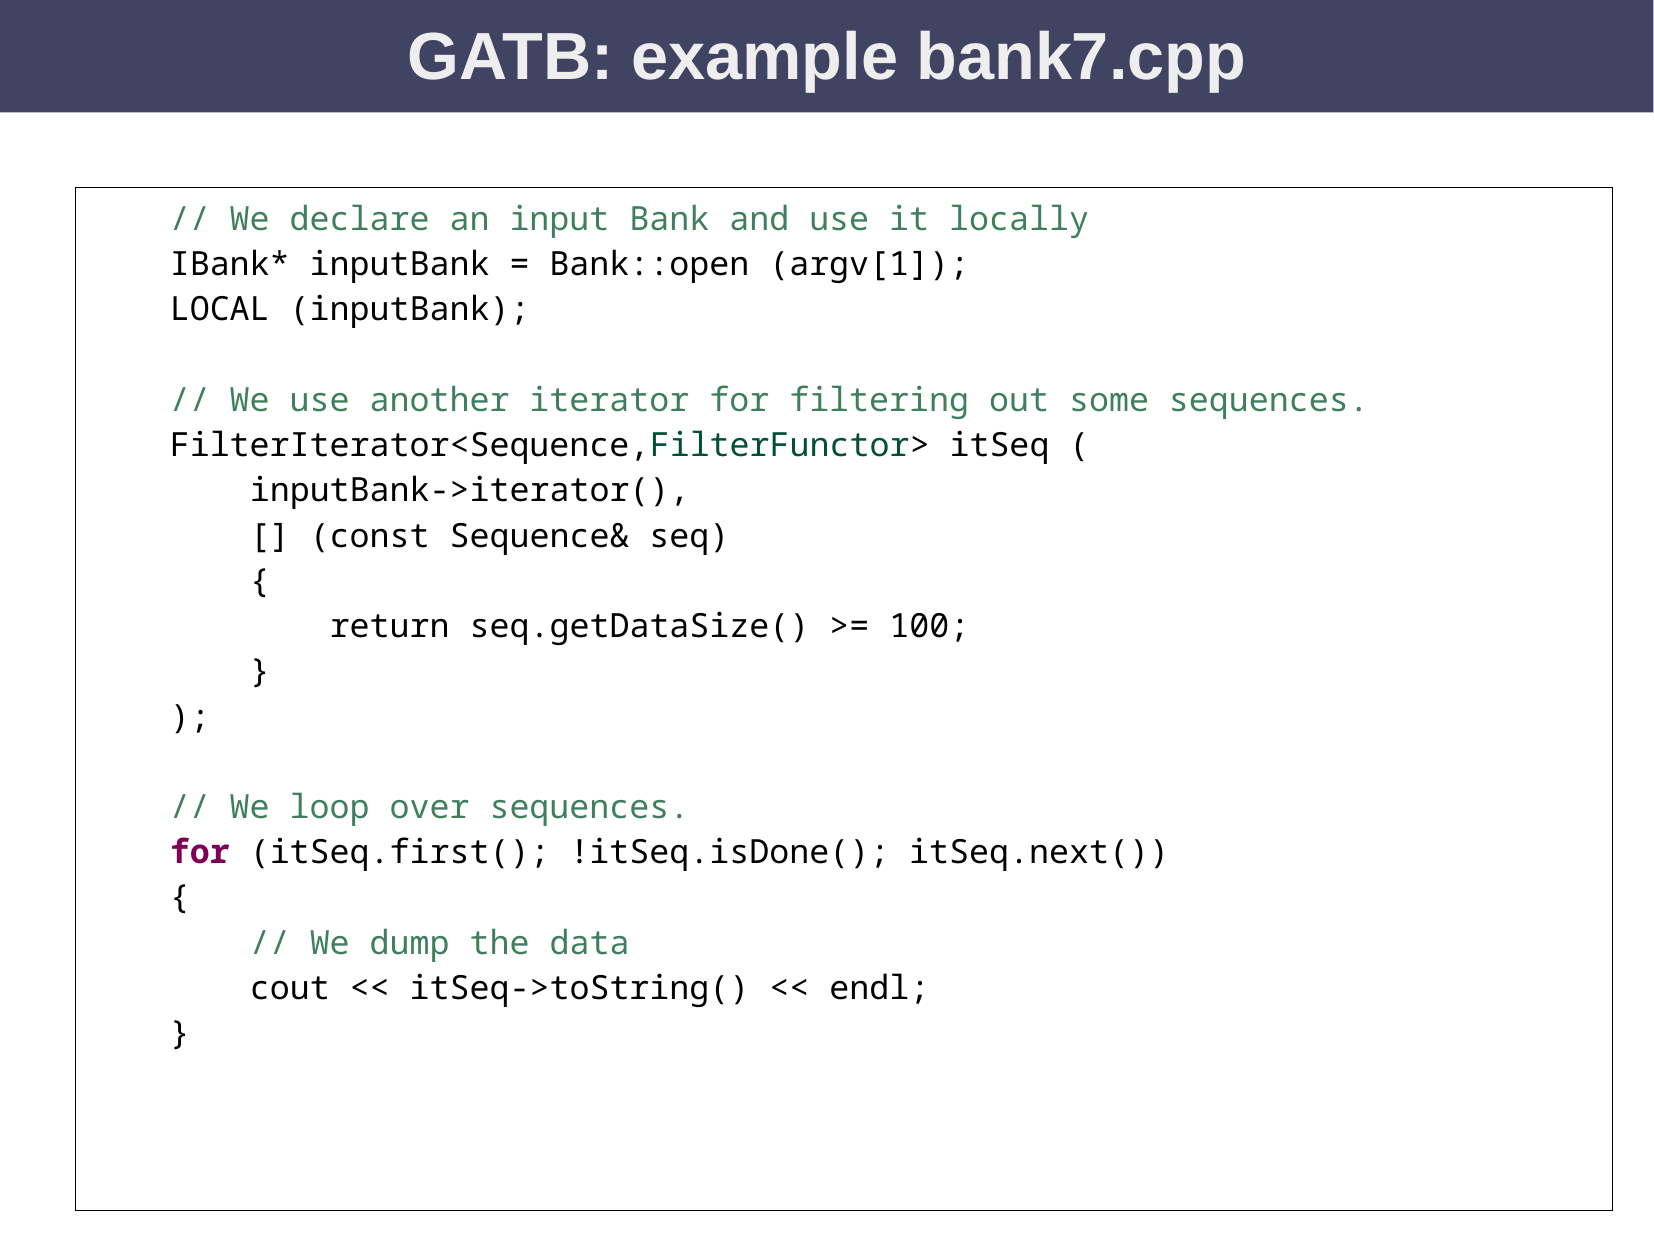

GATB: example bank7.cpp
 // We declare an input Bank and use it locally
 IBank* inputBank = Bank::open (argv[1]);
 LOCAL (inputBank);
 // We use another iterator for filtering out some sequences.
 FilterIterator<Sequence,FilterFunctor> itSeq (
 inputBank->iterator(),
 [] (const Sequence& seq)
 {
 return seq.getDataSize() >= 100;
 }
 );
 // We loop over sequences.
 for (itSeq.first(); !itSeq.isDone(); itSeq.next())
 {
 // We dump the data
 cout << itSeq->toString() << endl;
 }